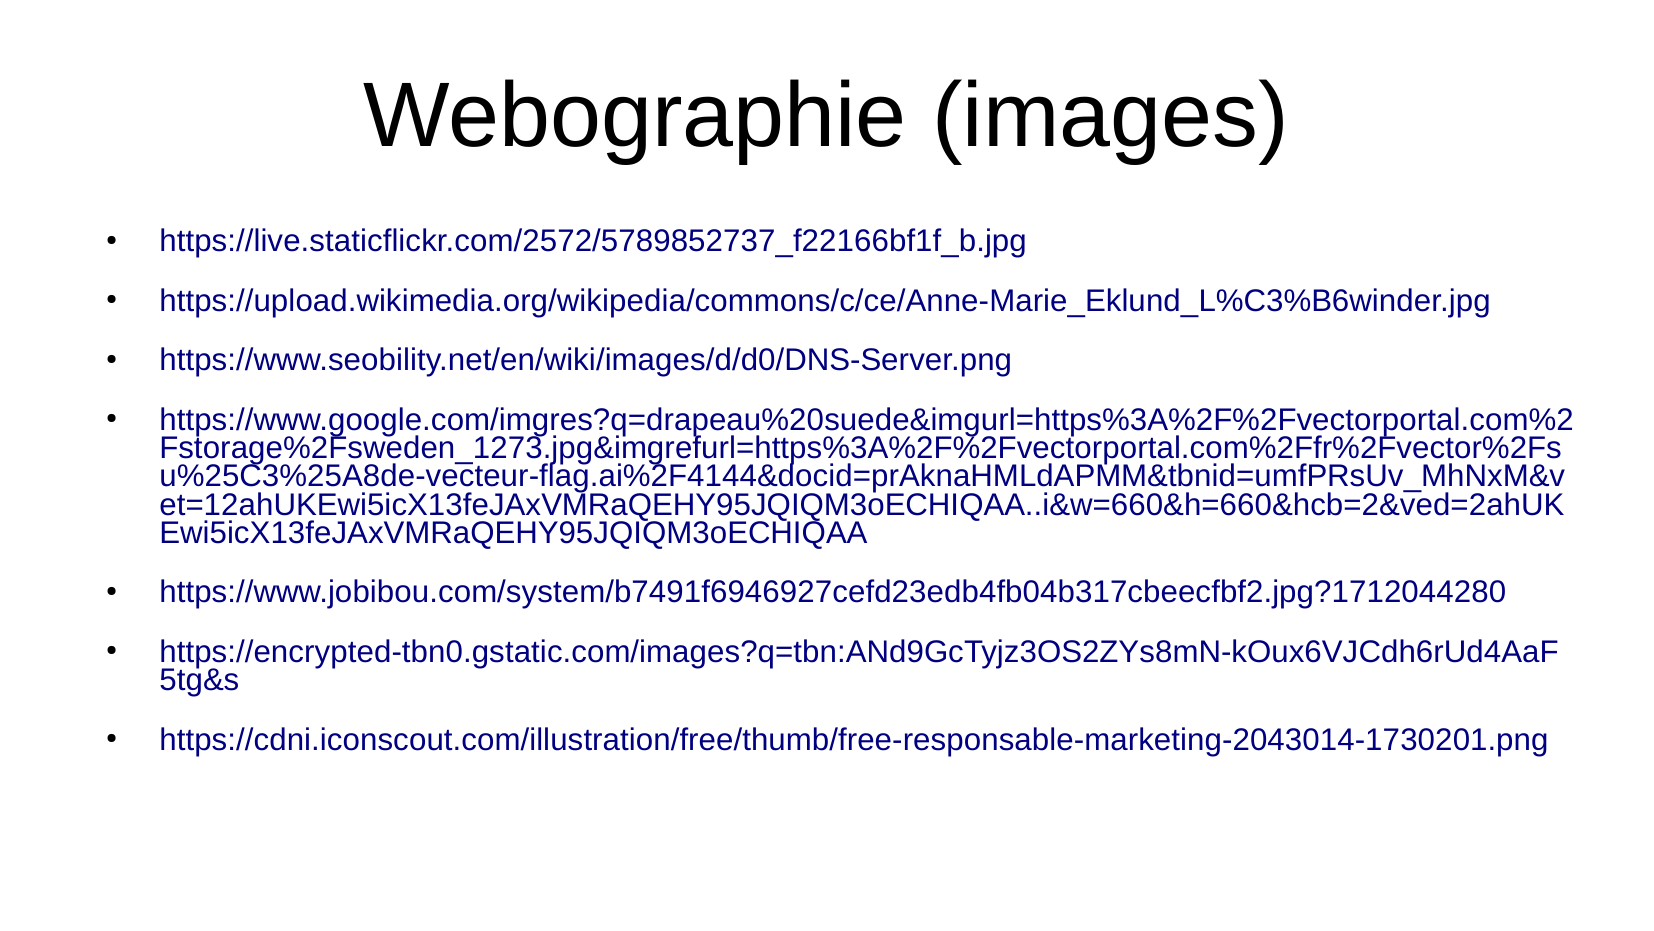

# Webographie (images)
https://live.staticflickr.com/2572/5789852737_f22166bf1f_b.jpg
https://upload.wikimedia.org/wikipedia/commons/c/ce/Anne-Marie_Eklund_L%C3%B6winder.jpg
https://www.seobility.net/en/wiki/images/d/d0/DNS-Server.png
https://www.google.com/imgres?q=drapeau%20suede&imgurl=https%3A%2F%2Fvectorportal.com%2Fstorage%2Fsweden_1273.jpg&imgrefurl=https%3A%2F%2Fvectorportal.com%2Ffr%2Fvector%2Fsu%25C3%25A8de-vecteur-flag.ai%2F4144&docid=prAknaHMLdAPMM&tbnid=umfPRsUv_MhNxM&vet=12ahUKEwi5icX13feJAxVMRaQEHY95JQIQM3oECHIQAA..i&w=660&h=660&hcb=2&ved=2ahUKEwi5icX13feJAxVMRaQEHY95JQIQM3oECHIQAA
https://www.jobibou.com/system/b7491f6946927cefd23edb4fb04b317cbeecfbf2.jpg?1712044280
https://encrypted-tbn0.gstatic.com/images?q=tbn:ANd9GcTyjz3OS2ZYs8mN-kOux6VJCdh6rUd4AaF5tg&s
https://cdni.iconscout.com/illustration/free/thumb/free-responsable-marketing-2043014-1730201.png